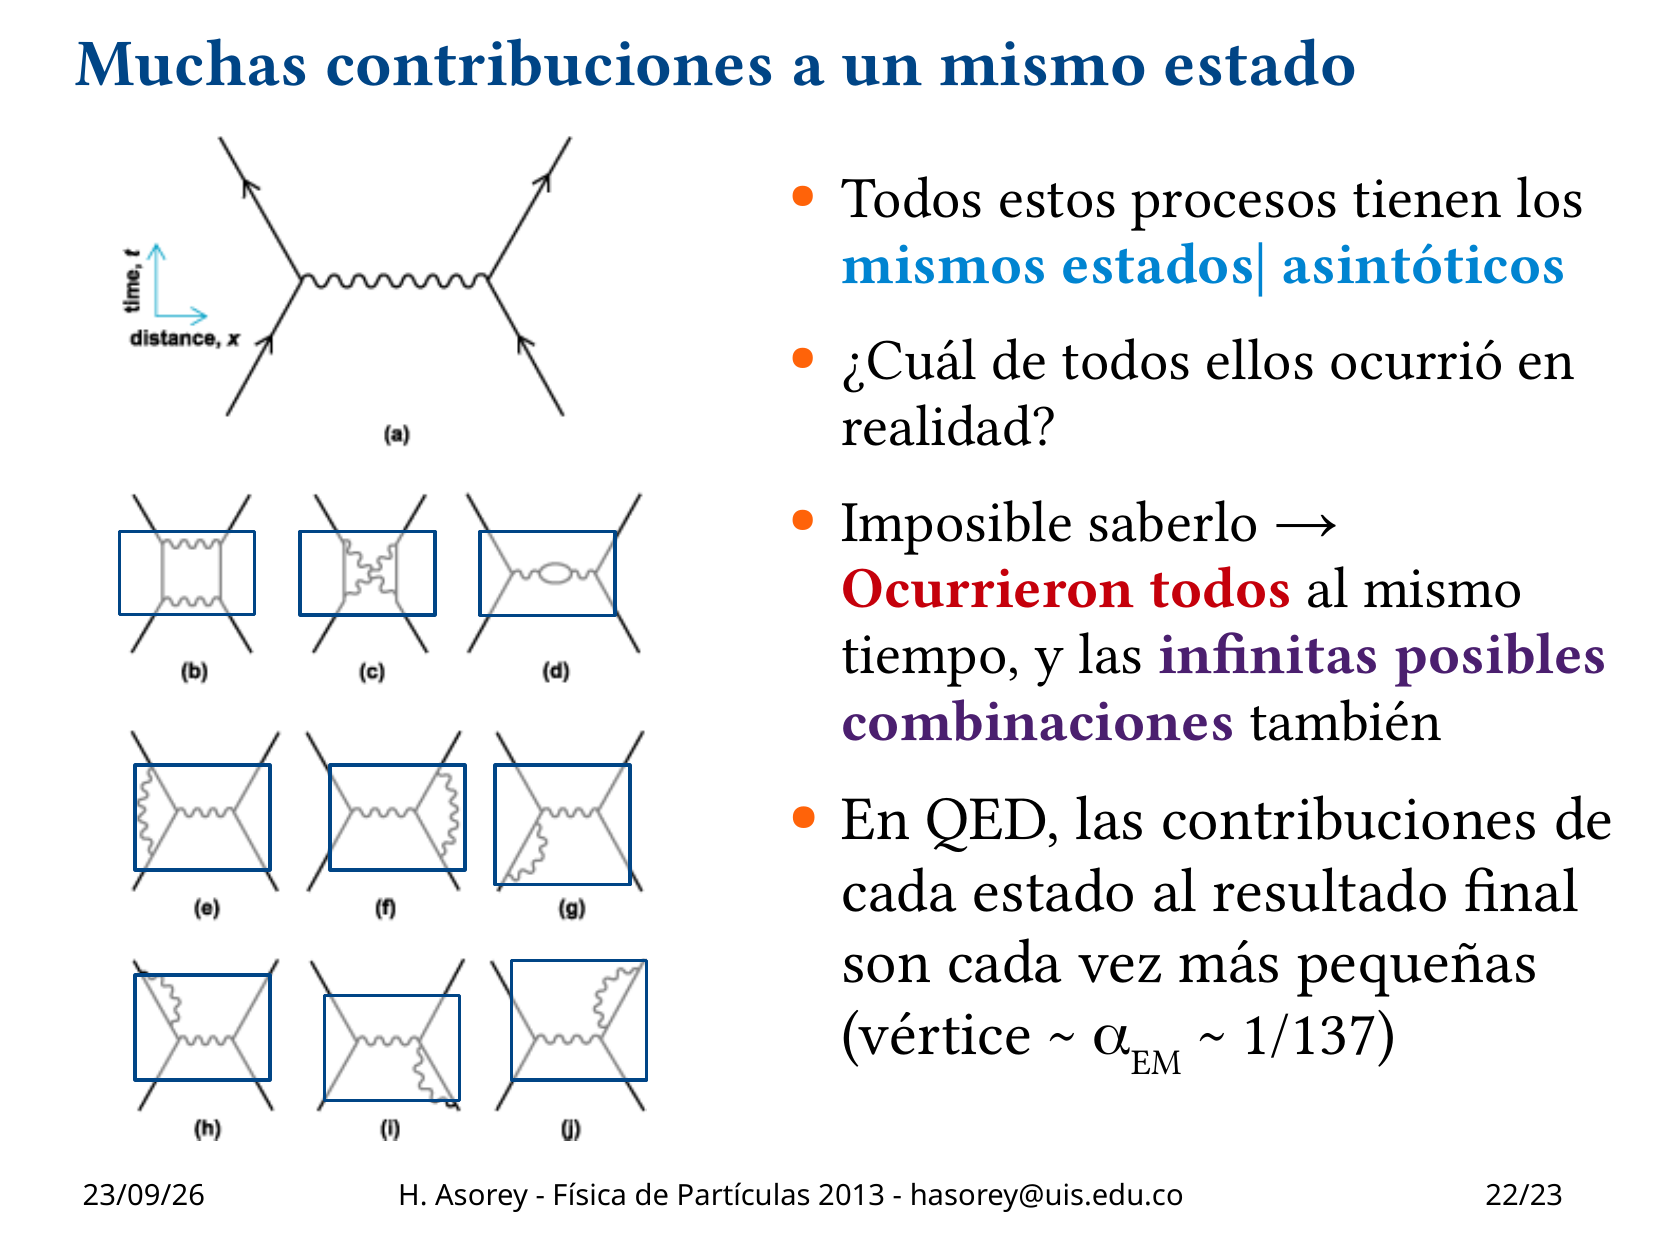

# Muchas contribuciones a un mismo estado
Todos estos procesos tienen los mismos estados| asintóticos
¿Cuál de todos ellos ocurrió en realidad?
Imposible saberlo → Ocurrieron todos al mismo tiempo, y las infinitas posibles combinaciones también
En QED, las contribuciones de cada estado al resultado final son cada vez más pequeñas (vértice ~ aEM ~ 1/137)
H. Asorey - Física de Partículas 2013 - hasorey@uis.edu.co
22